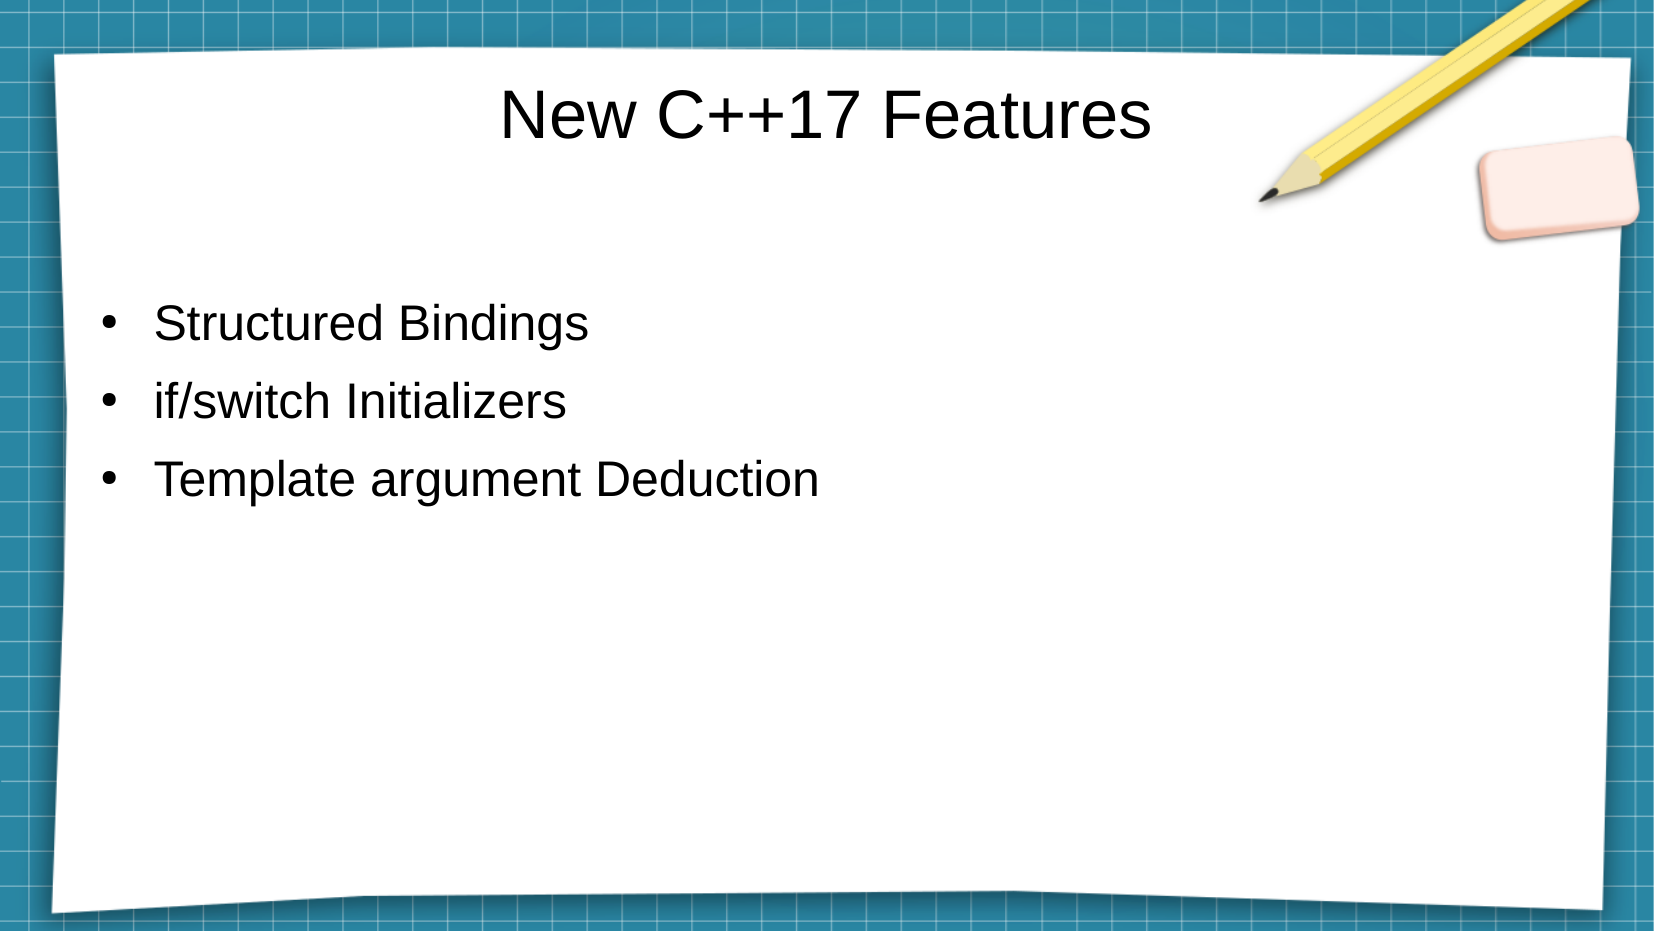

# New C++17 Features
Structured Bindings
if/switch Initializers
Template argument Deduction